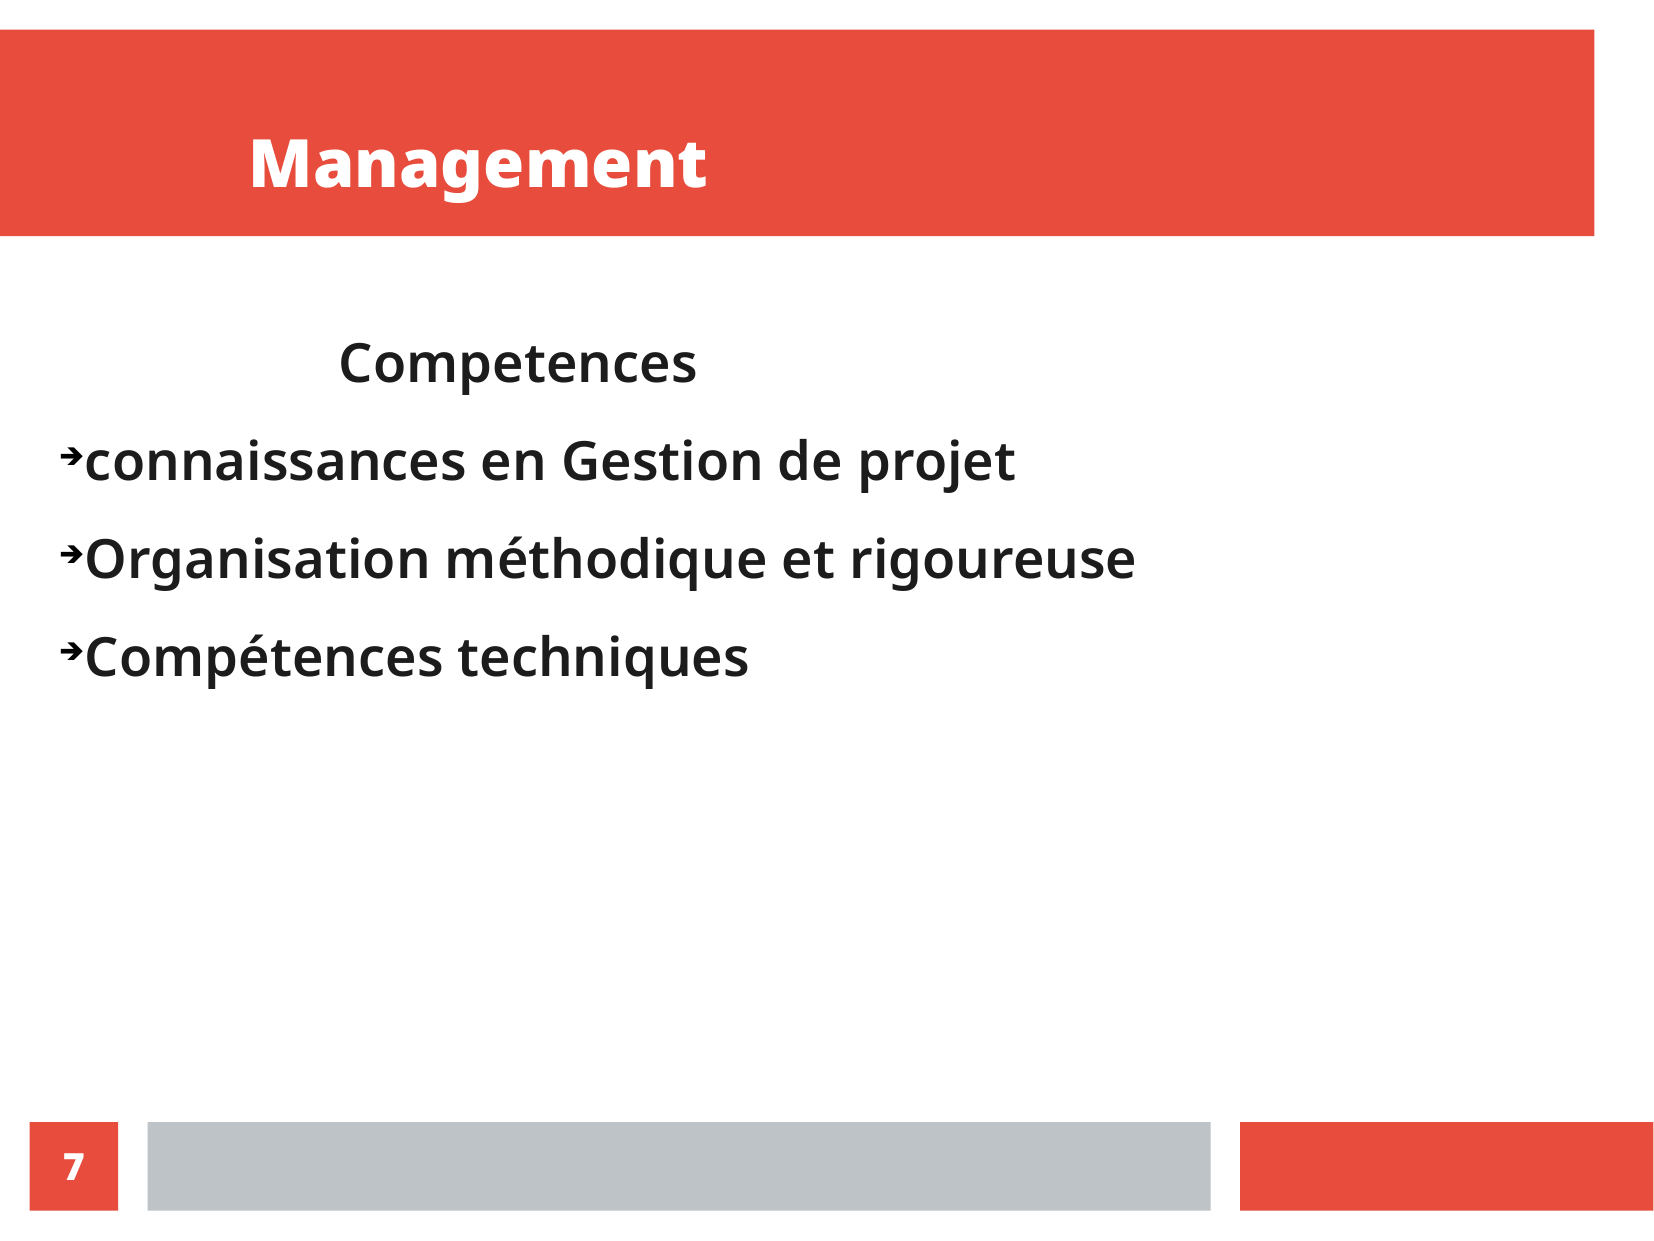

# Management
 Competences
connaissances en Gestion de projet
Organisation méthodique et rigoureuse
Compétences techniques
7